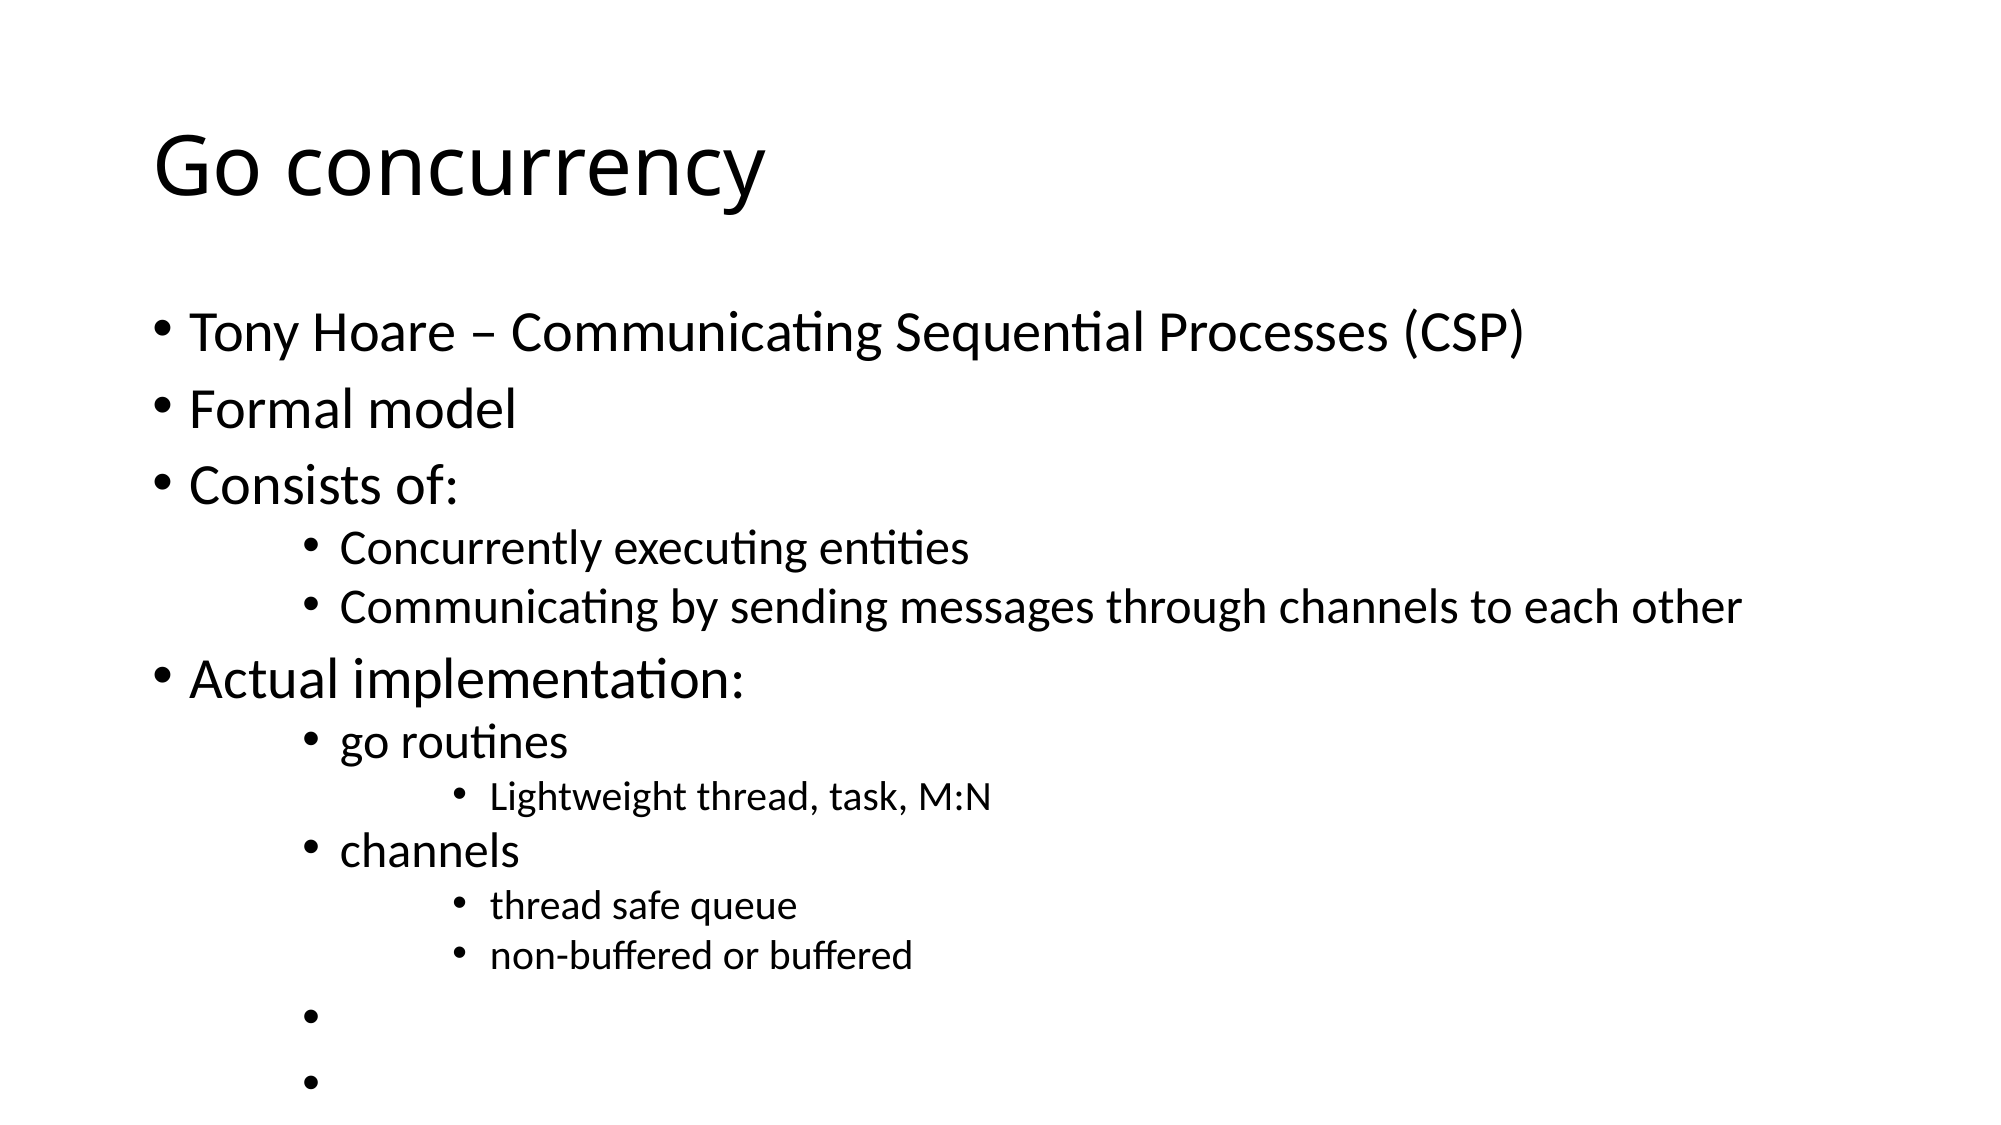

# Go concurrency
Tony Hoare – Communicating Sequential Processes (CSP)
Formal model
Consists of:
Concurrently executing entities
Communicating by sending messages through channels to each other
Actual implementation:
go routines
Lightweight thread, task, M:N
channels
thread safe queue
non-buffered or buffered